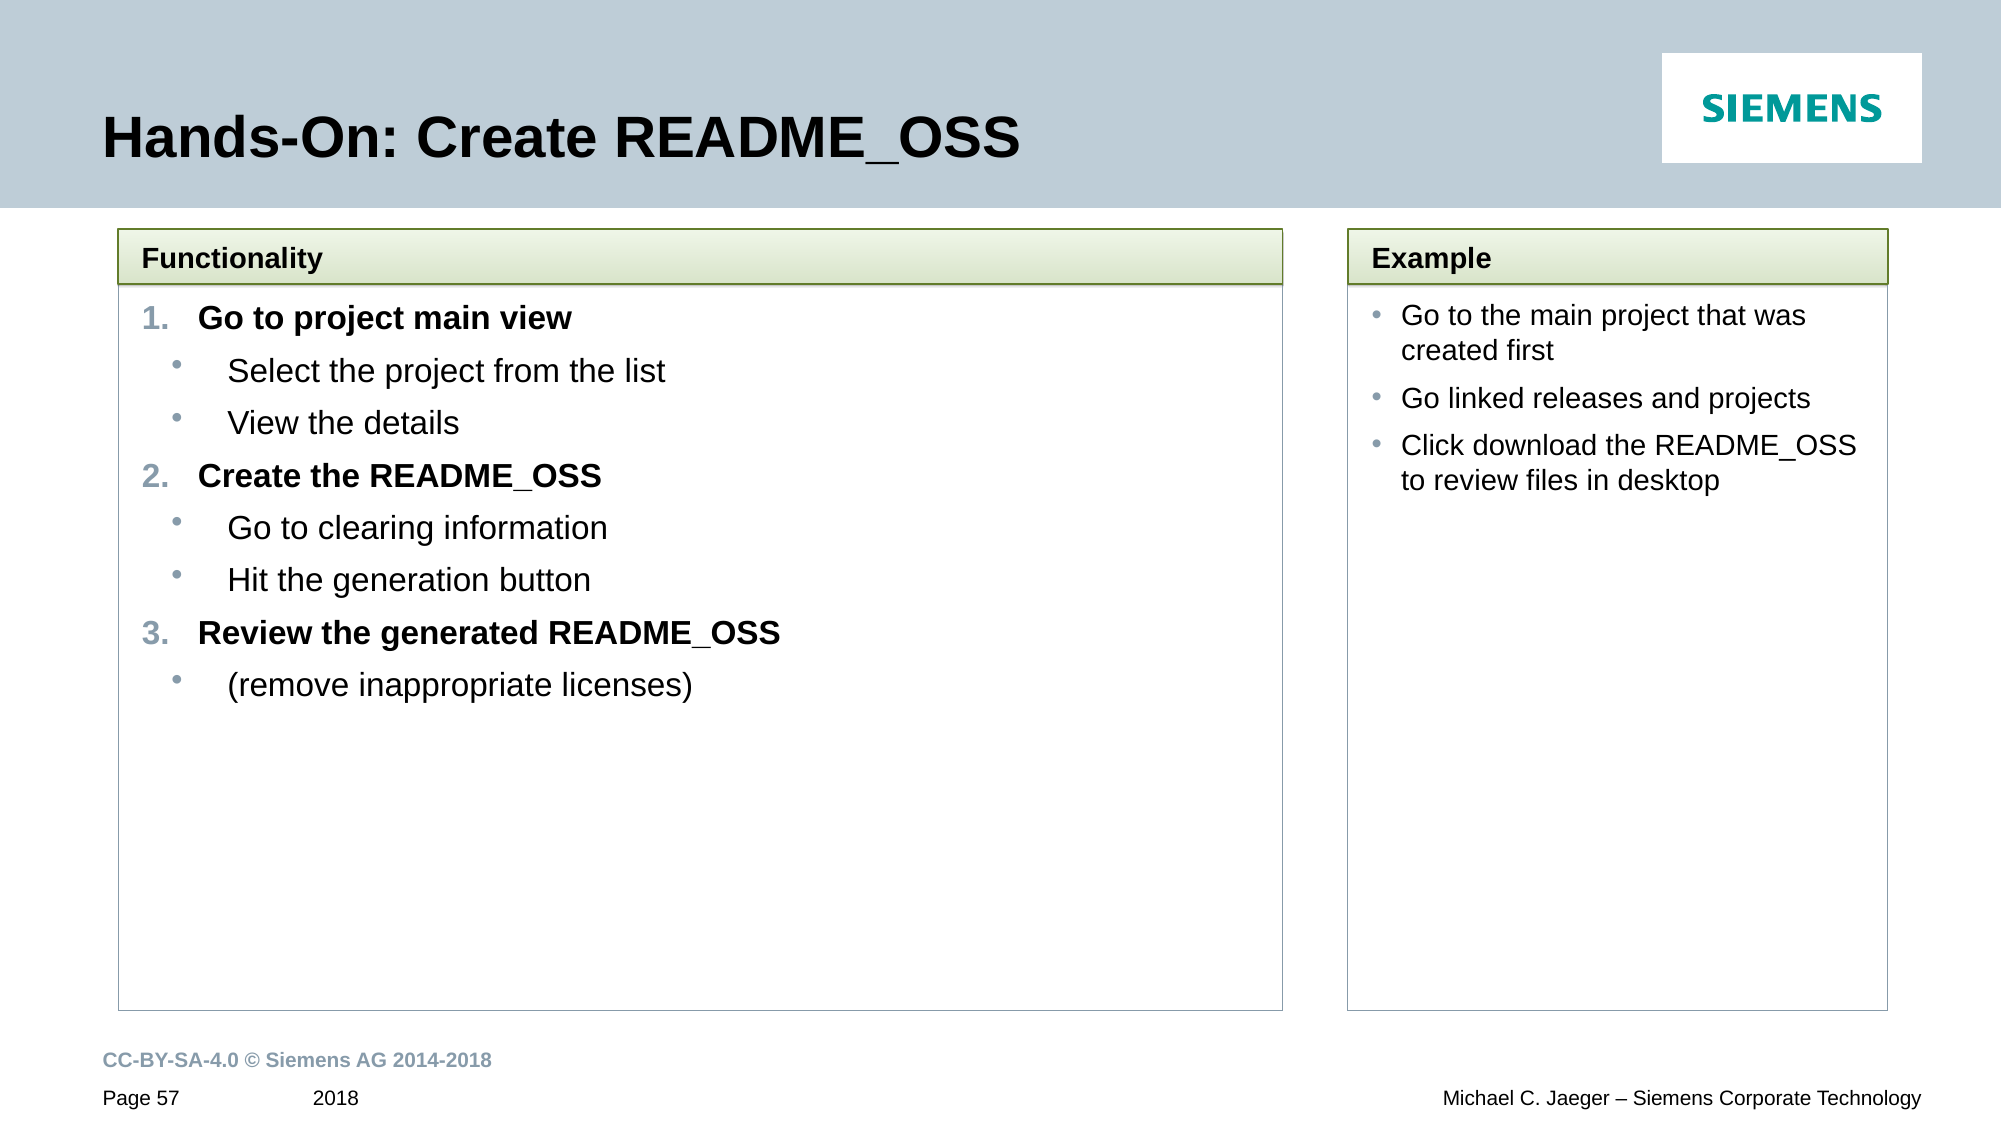

# Hands-On: Create README_OSS
Functionality
Example
Go to project main view
Select the project from the list
View the details
Create the README_OSS
Go to clearing information
Hit the generation button
Review the generated README_OSS
(remove inappropriate licenses)
Go to the main project that was created first
Go linked releases and projects
Click download the README_OSS to review files in desktop